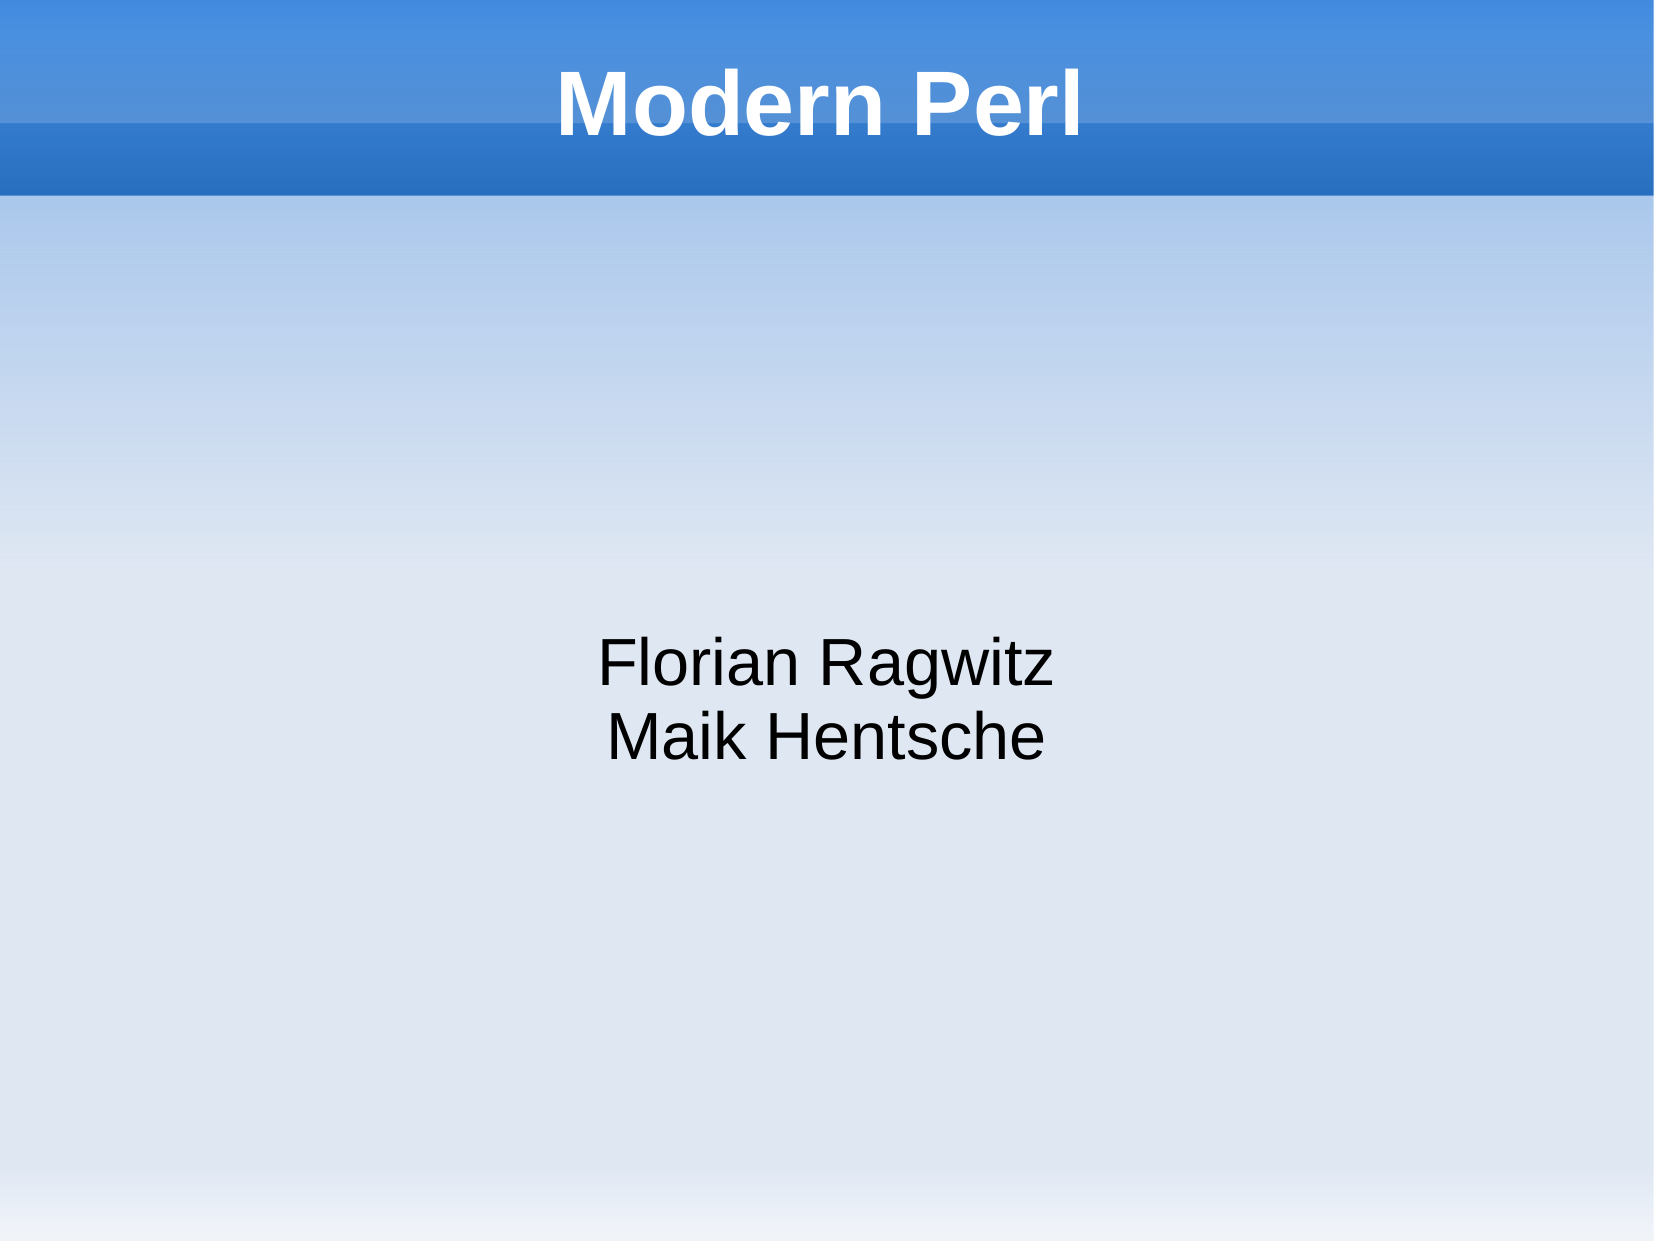

# Modern Perl
Florian Ragwitz
Maik Hentsche